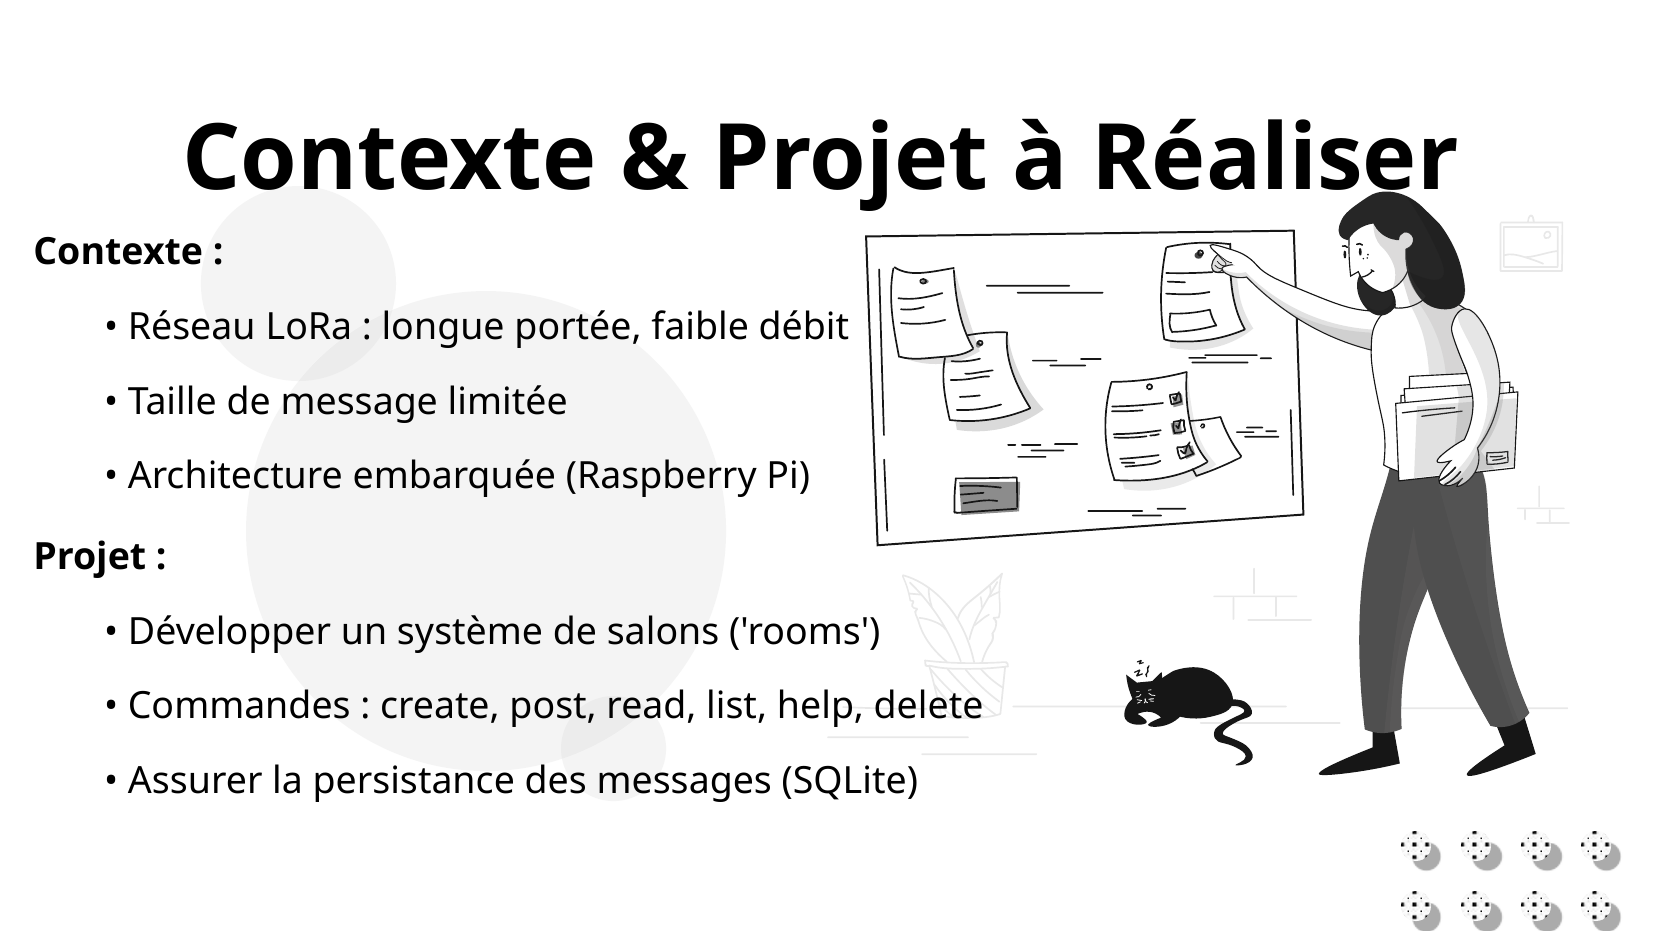

# Contexte & Projet à Réaliser
Contexte :
• Réseau LoRa : longue portée, faible débit
• Taille de message limitée
• Architecture embarquée (Raspberry Pi)
Projet :
• Développer un système de salons ('rooms')
• Commandes : create, post, read, list, help, delete
• Assurer la persistance des messages (SQLite)